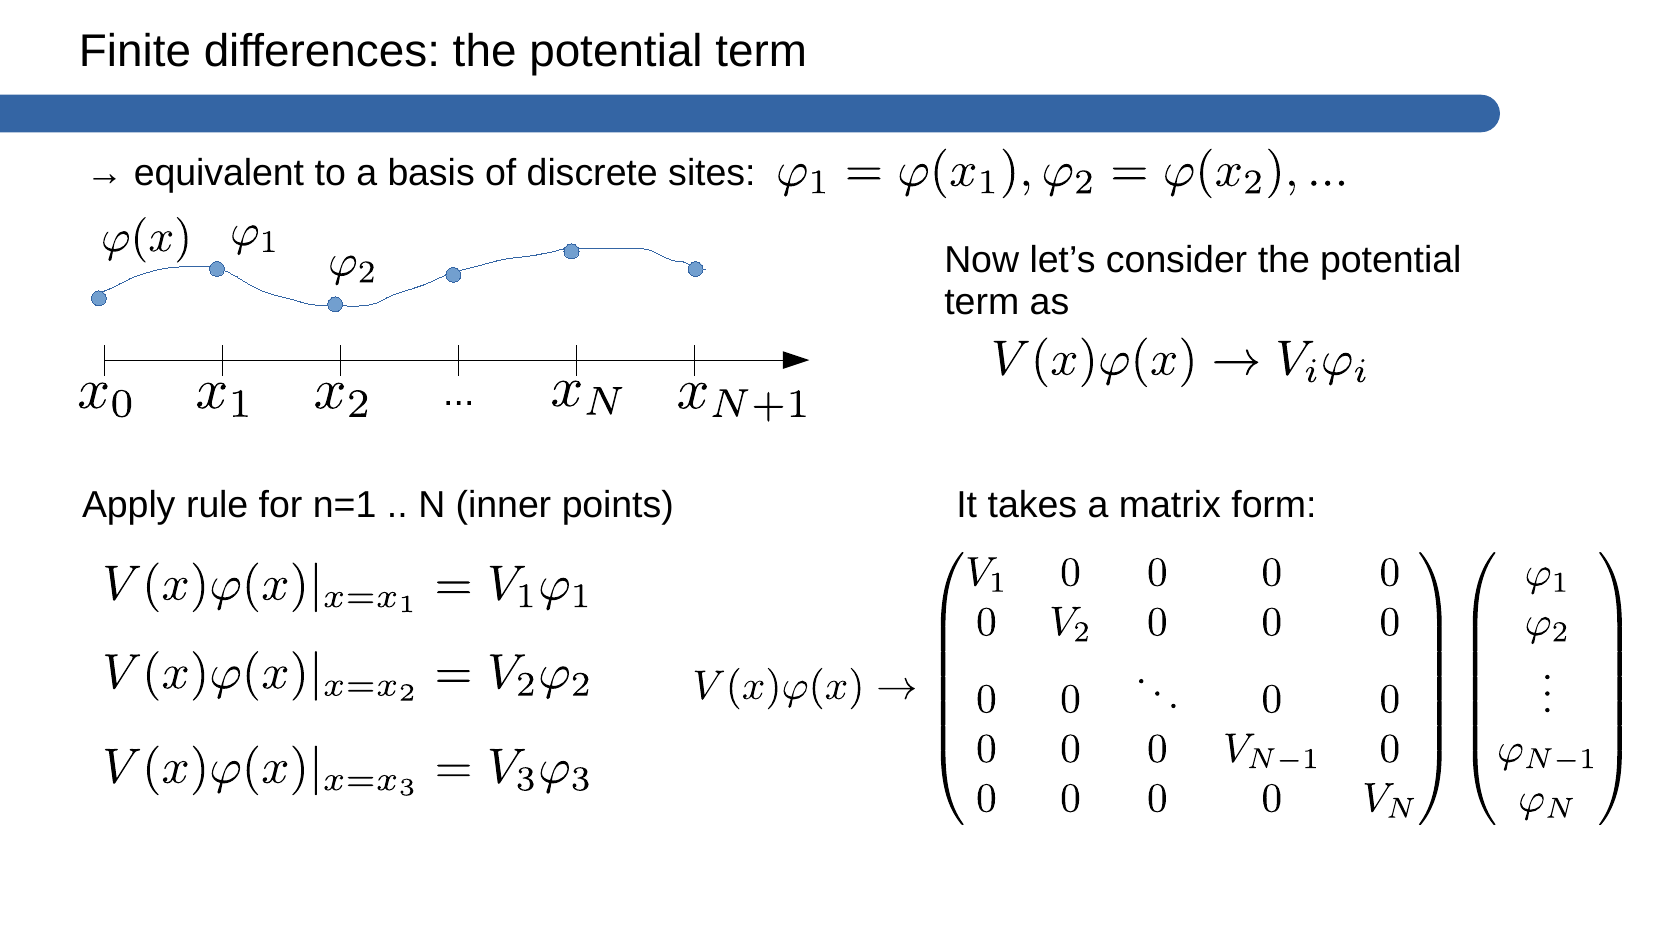

# Finite differences: the potential term
→ equivalent to a basis of discrete sites:
Now let’s consider the potential term as
...
Apply rule for n=1 .. N (inner points)
It takes a matrix form: